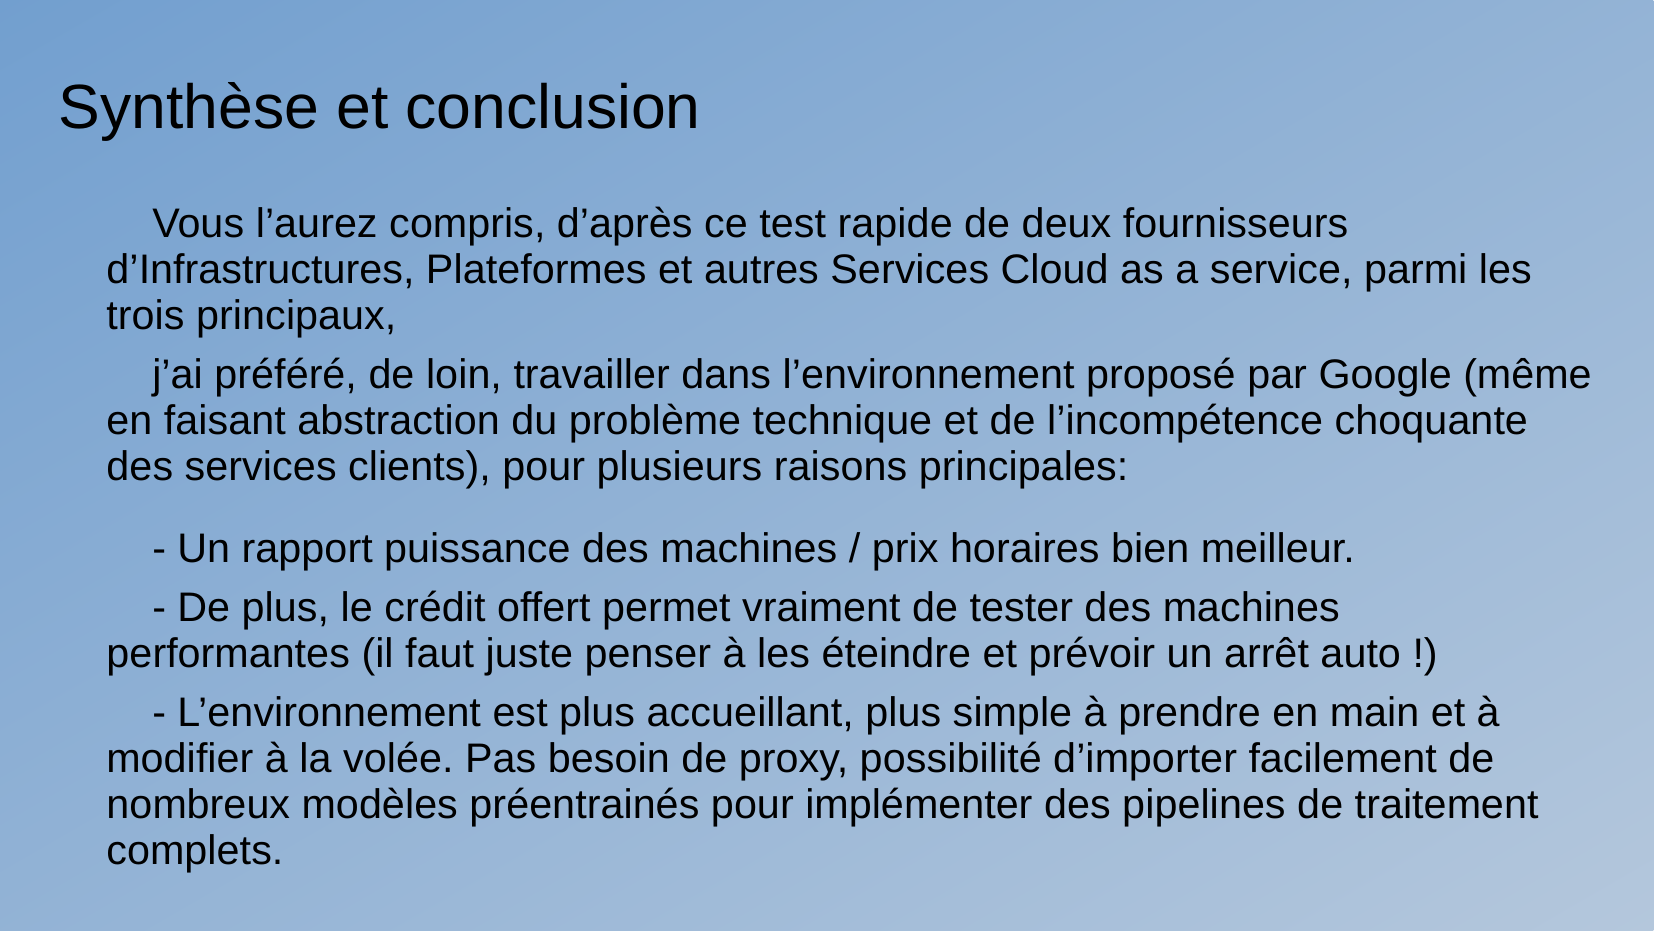

# Synthèse et conclusion
 Vous l’aurez compris, d’après ce test rapide de deux fournisseurs d’Infrastructures, Plateformes et autres Services Cloud as a service, parmi les trois principaux,
 j’ai préféré, de loin, travailler dans l’environnement proposé par Google (même en faisant abstraction du problème technique et de l’incompétence choquante des services clients), pour plusieurs raisons principales:
 - Un rapport puissance des machines / prix horaires bien meilleur.
 - De plus, le crédit offert permet vraiment de tester des machines performantes (il faut juste penser à les éteindre et prévoir un arrêt auto !)
 - L’environnement est plus accueillant, plus simple à prendre en main et à modifier à la volée. Pas besoin de proxy, possibilité d’importer facilement de nombreux modèles préentrainés pour implémenter des pipelines de traitement complets.